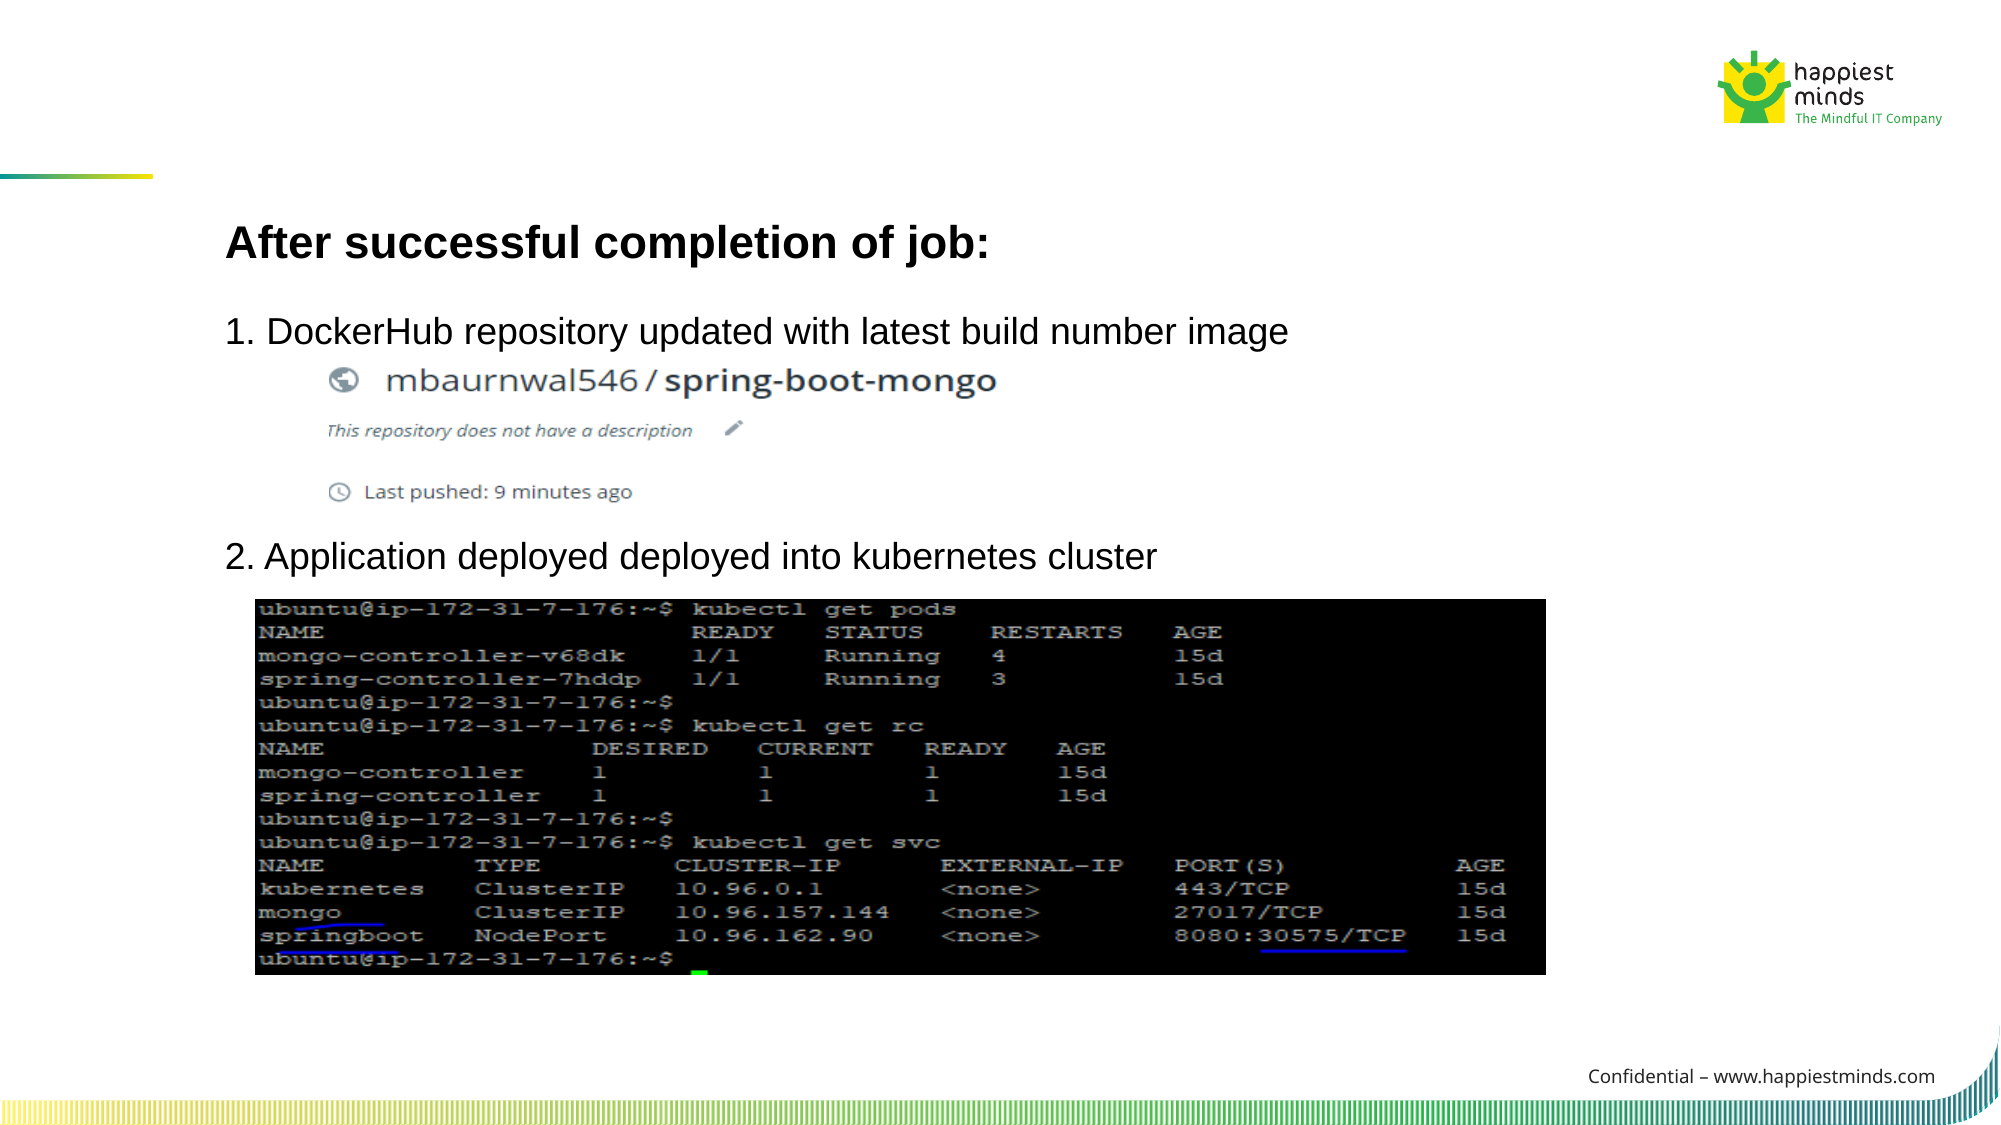

After successful completion of job:
1. DockerHub repository updated with latest build number image
2. Application deployed deployed into kubernetes cluster